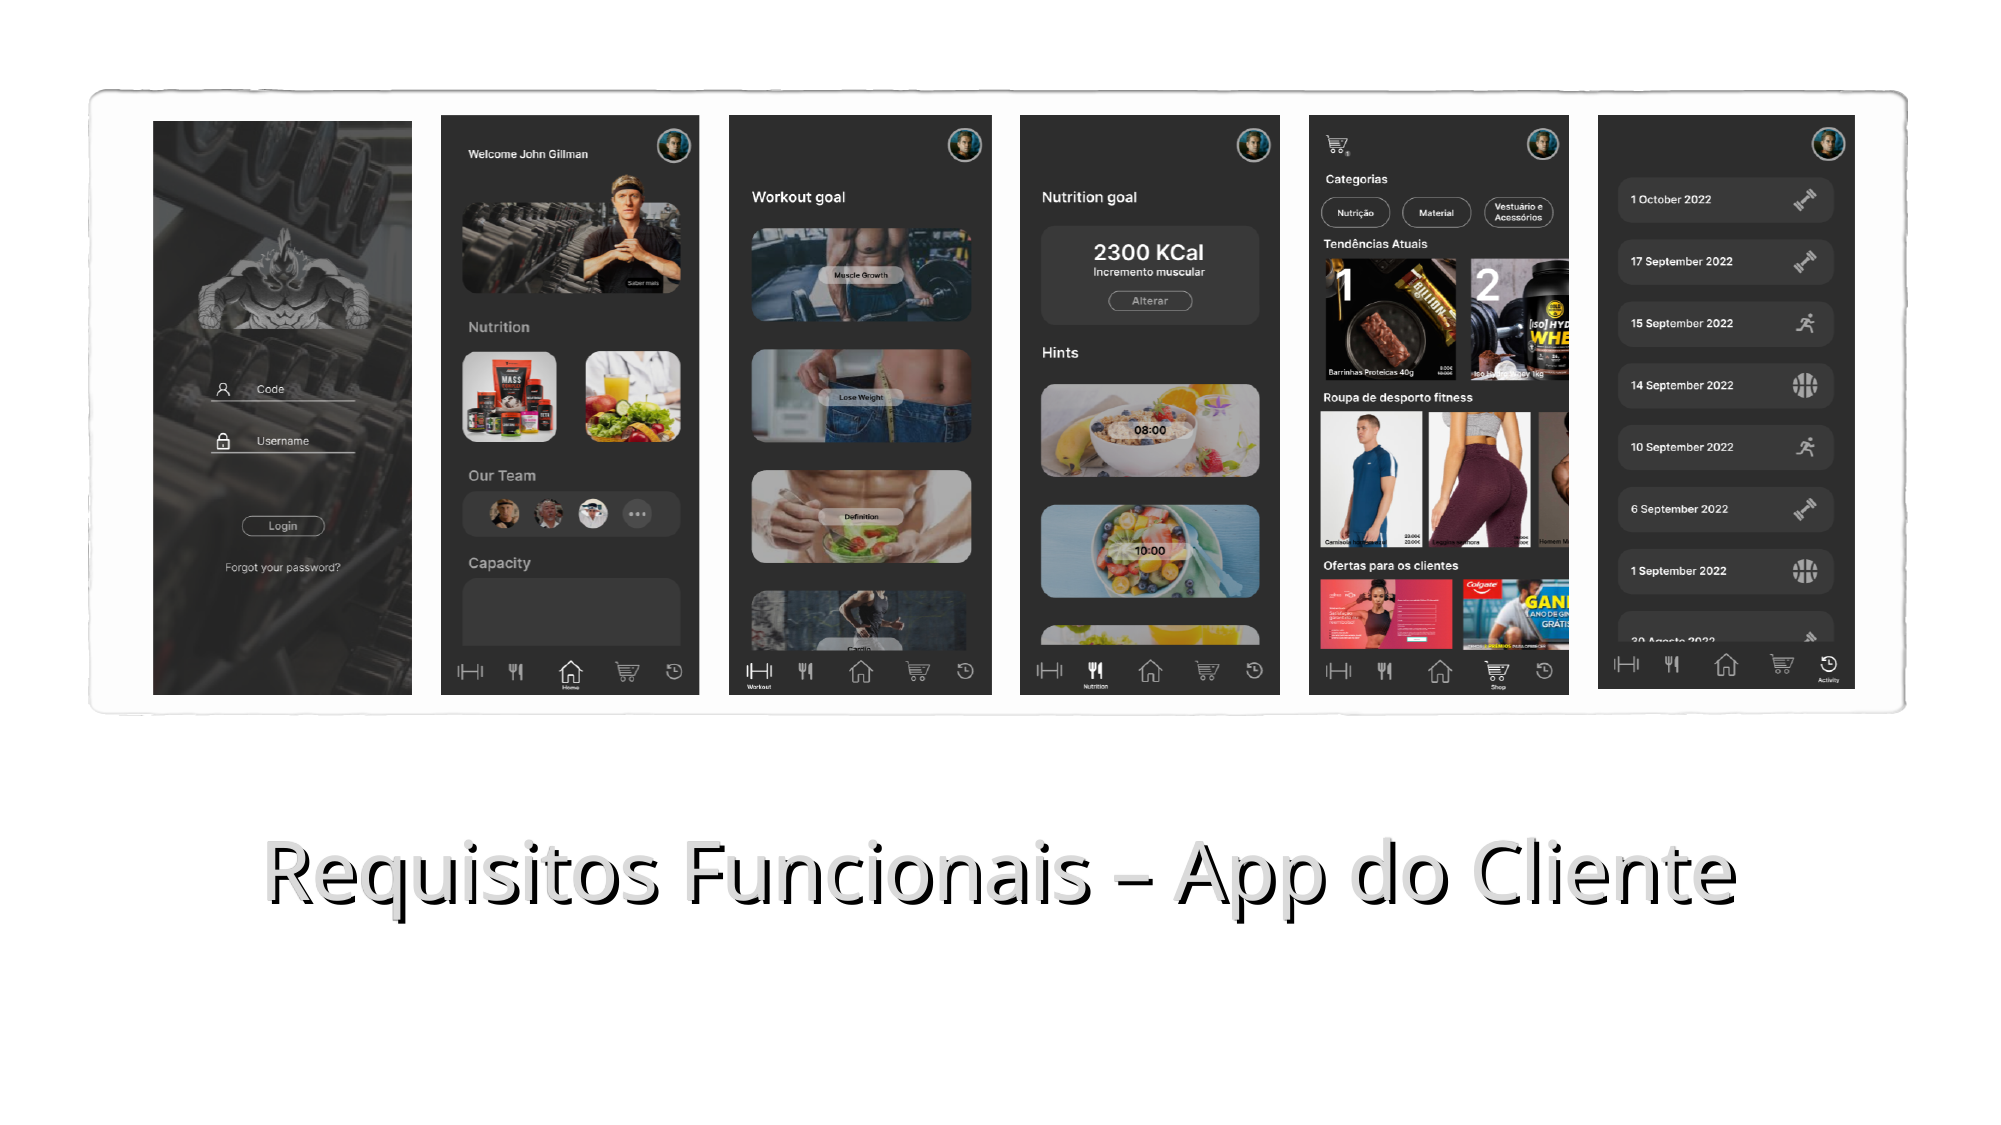

# Requisitos Funcionais – App do Cliente